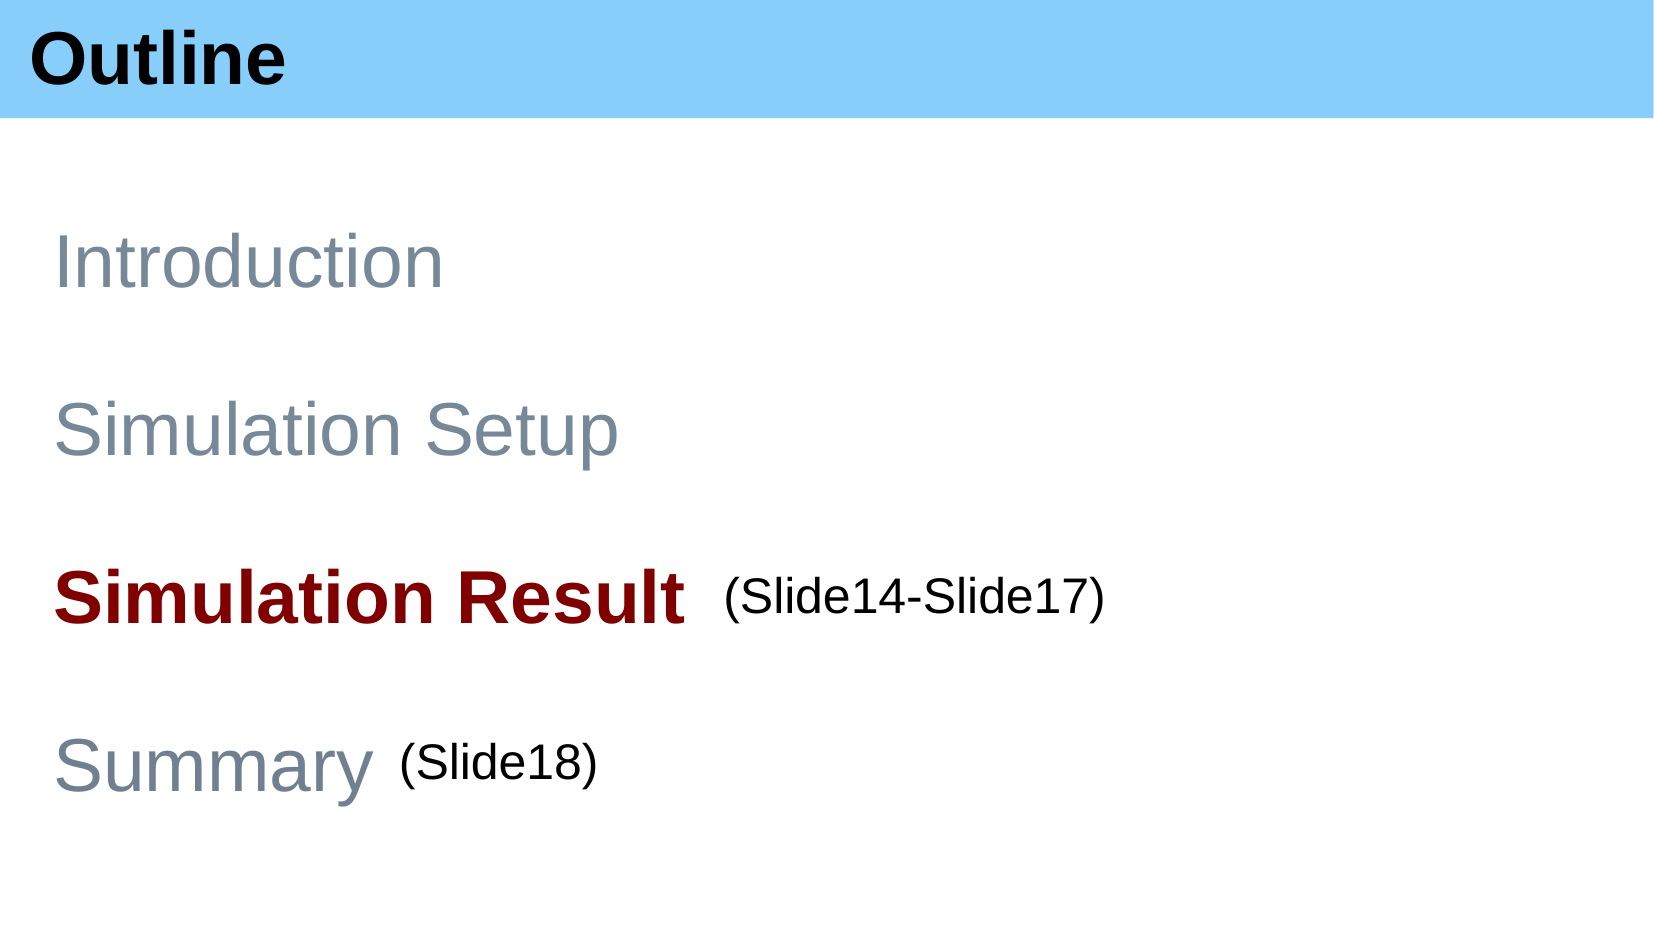

Outline
# Outline
Introduction
Simulation Setup
Simulation Result
Summary
(Slide14-Slide17)
(Slide18)